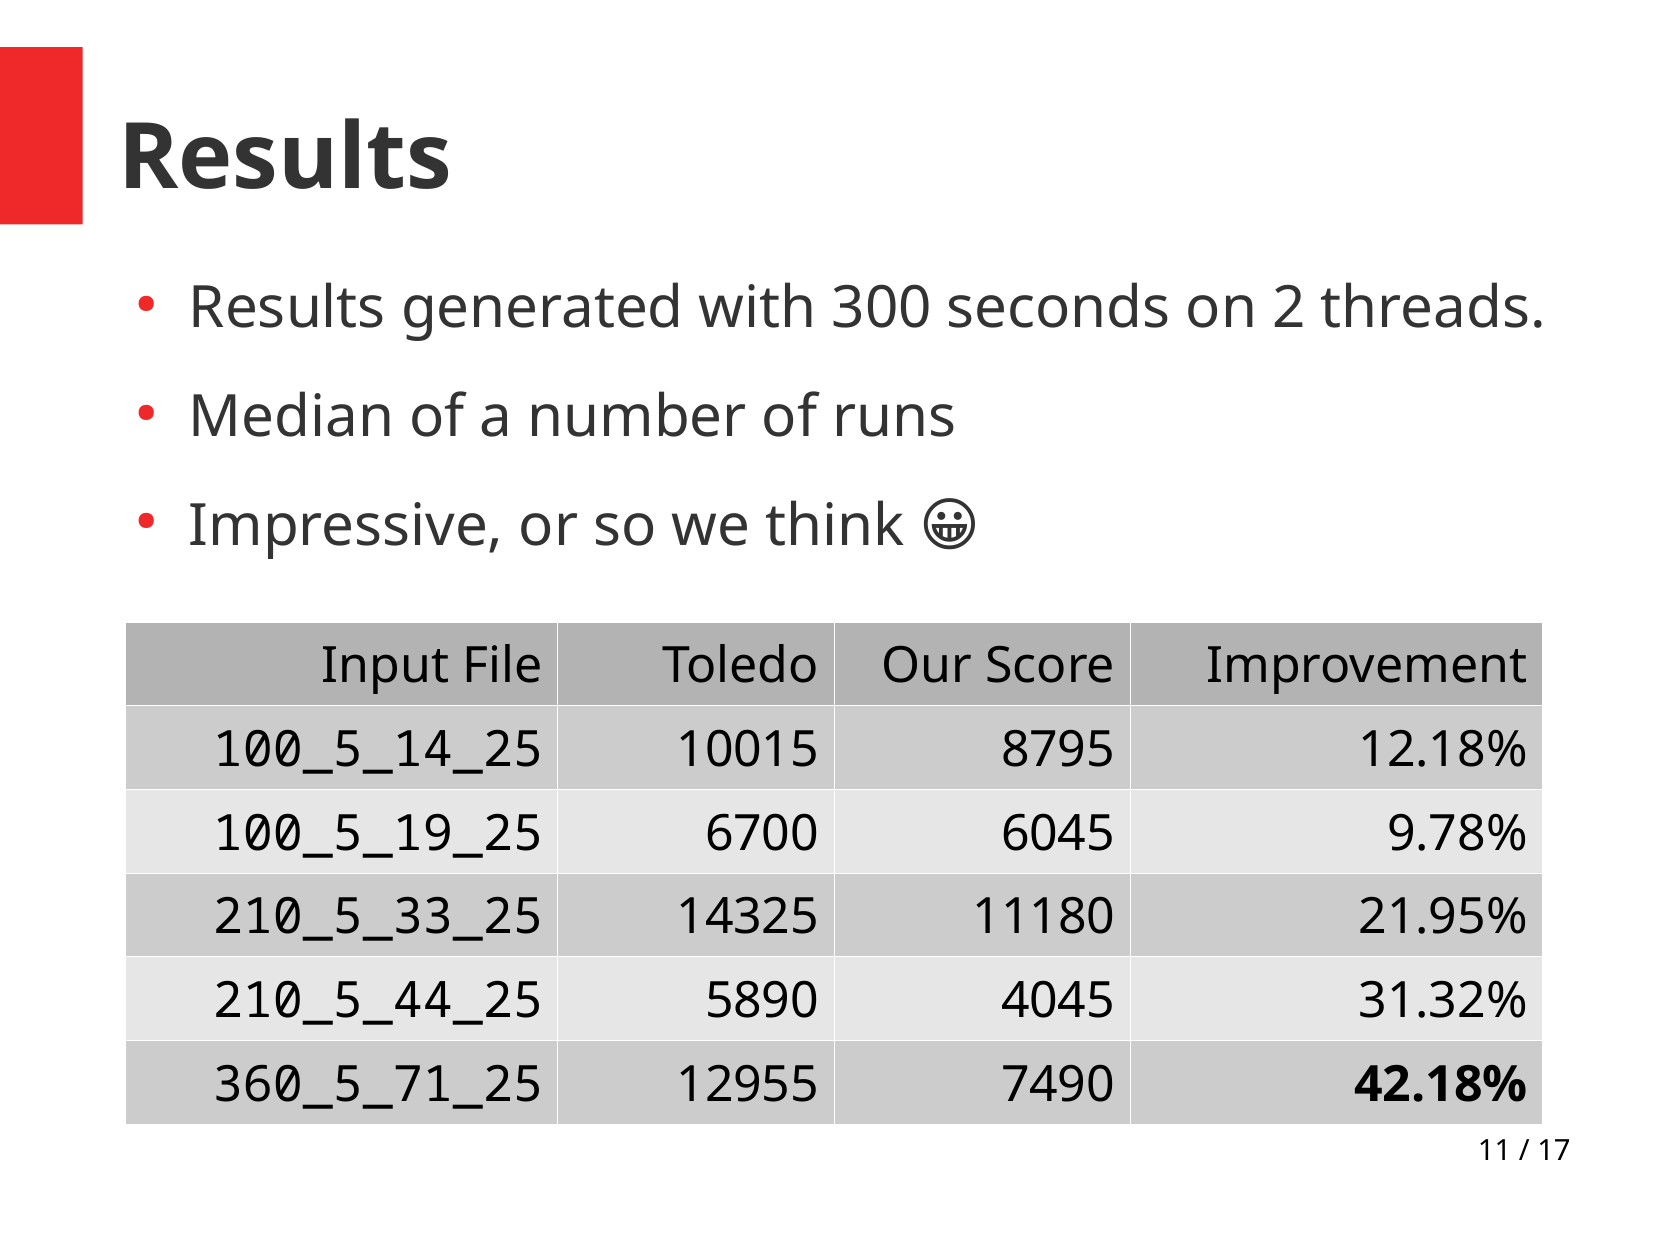

# Results
Results generated with 300 seconds on 2 threads.
Median of a number of runs
Impressive, or so we think 😀
| Input File | Toledo | Our Score | Improvement |
| --- | --- | --- | --- |
| 100\_5\_14\_25 | 10015 | 8795 | 12.18% |
| 100\_5\_19\_25 | 6700 | 6045 | 9.78% |
| 210\_5\_33\_25 | 14325 | 11180 | 21.95% |
| 210\_5\_44\_25 | 5890 | 4045 | 31.32% |
| 360\_5\_71\_25 | 12955 | 7490 | 42.18% |
11